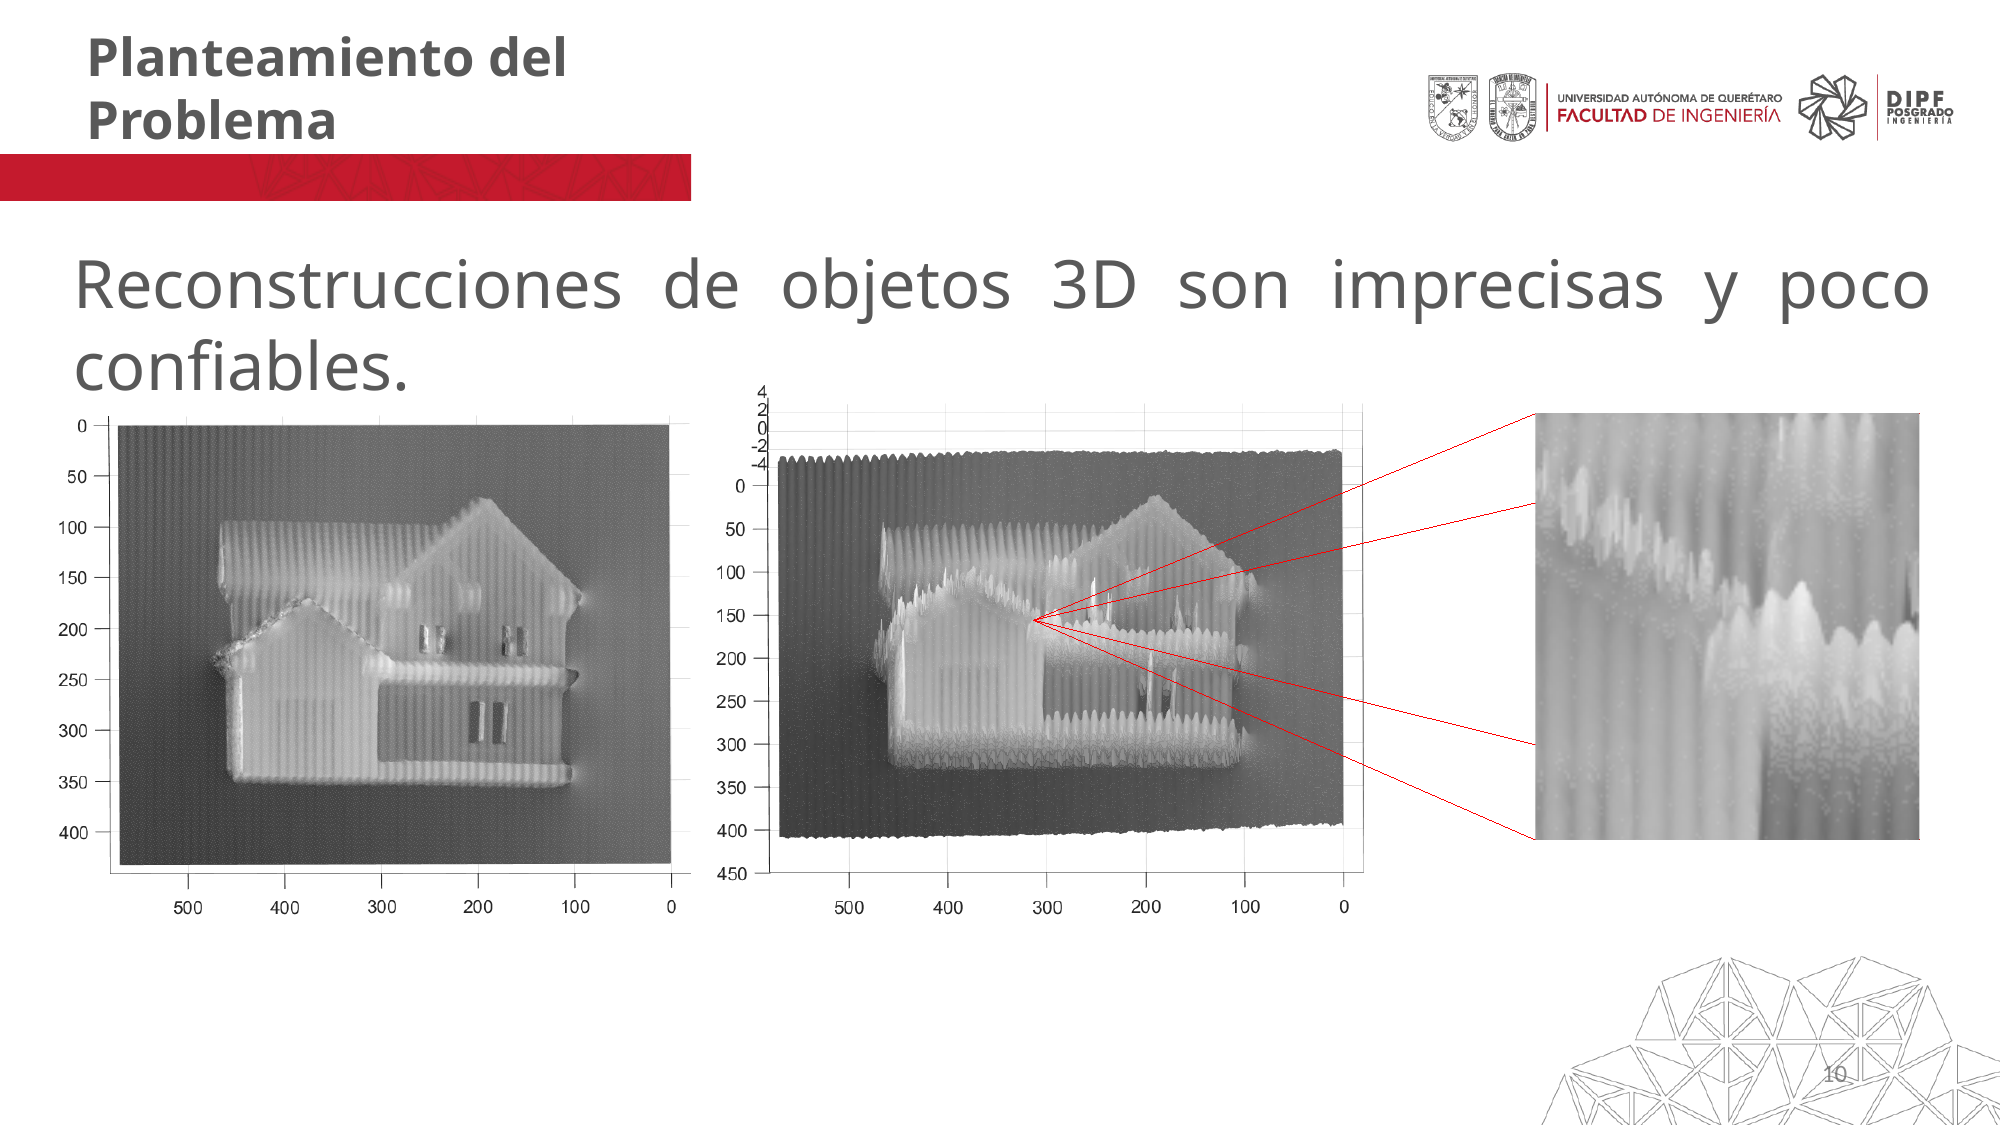

Planteamiento del Problema
Reconstrucciones de objetos 3D son imprecisas y poco confiables.
10